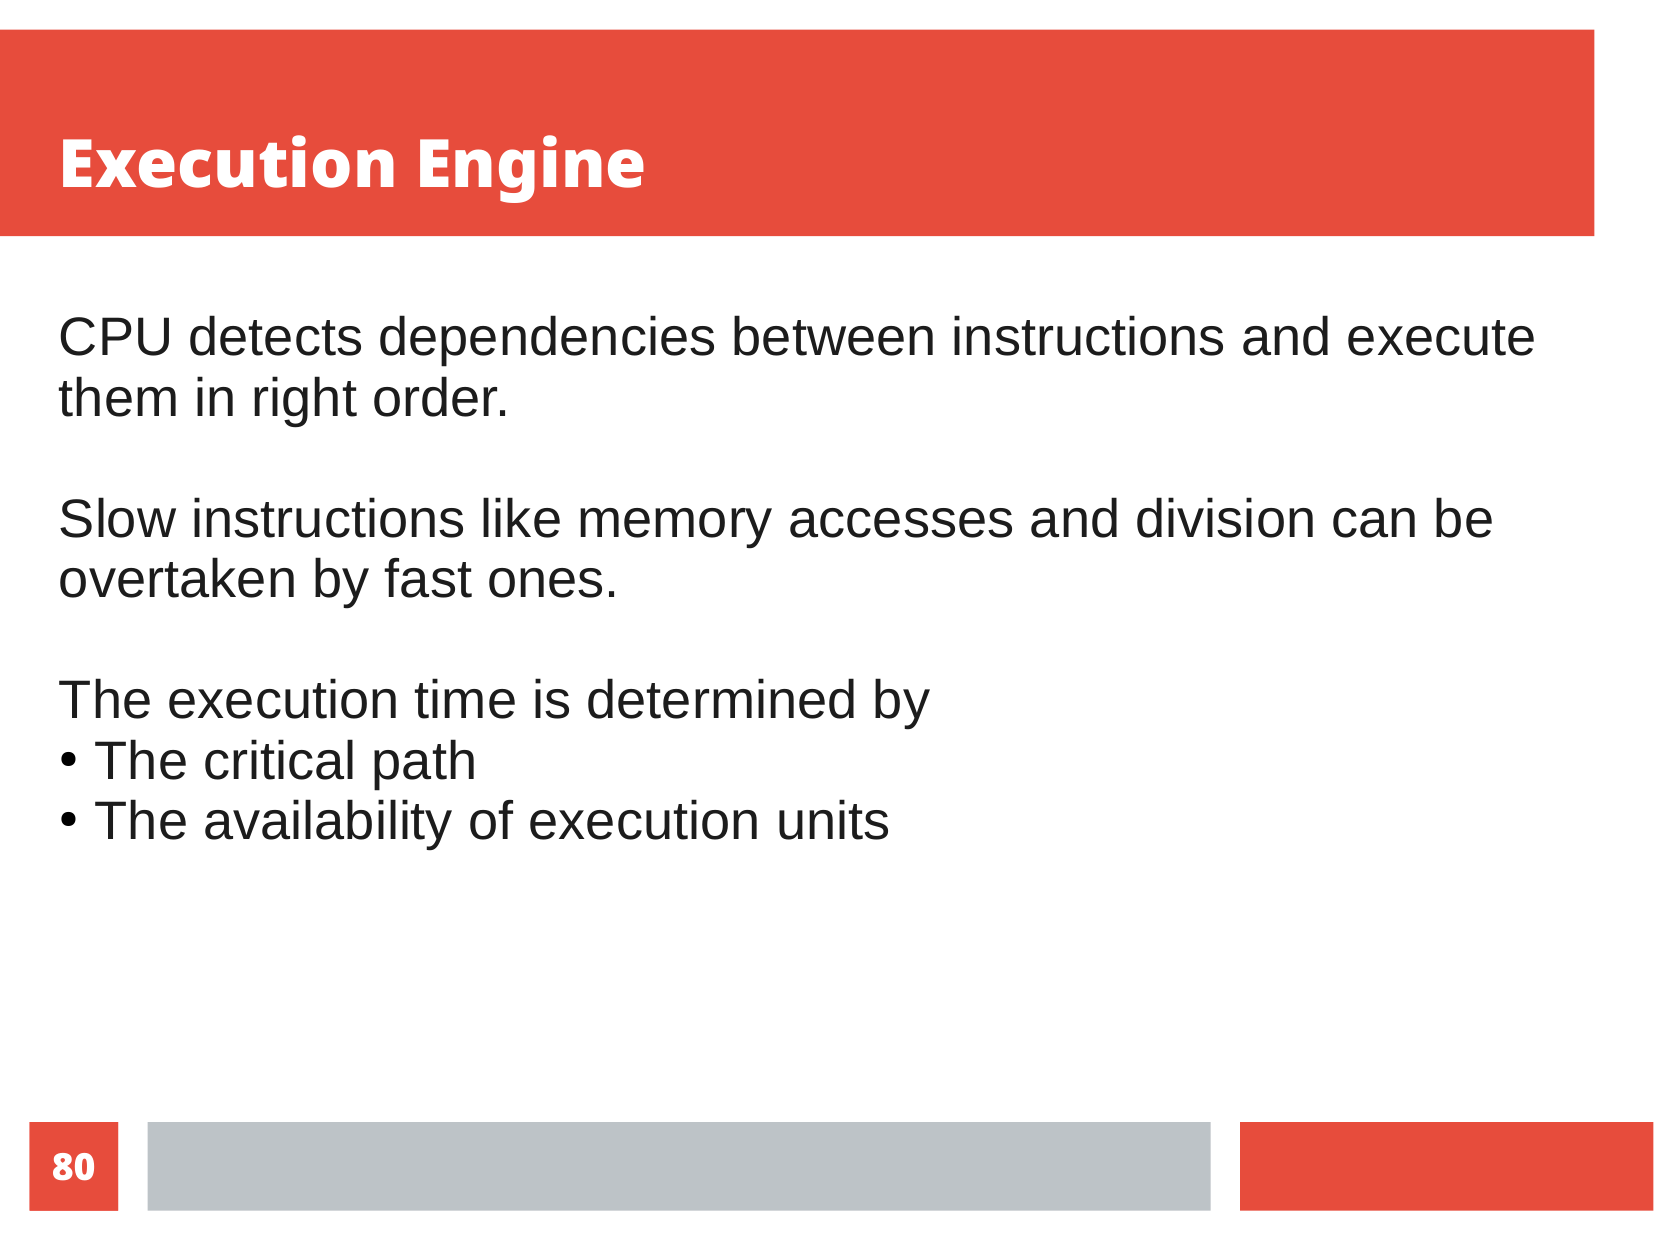

# Execution Engine
CPU detects dependencies between instructions and execute them in right order.
Slow instructions like memory accesses and division can be overtaken by fast ones.
The execution time is determined by
The critical path
The availability of execution units
80